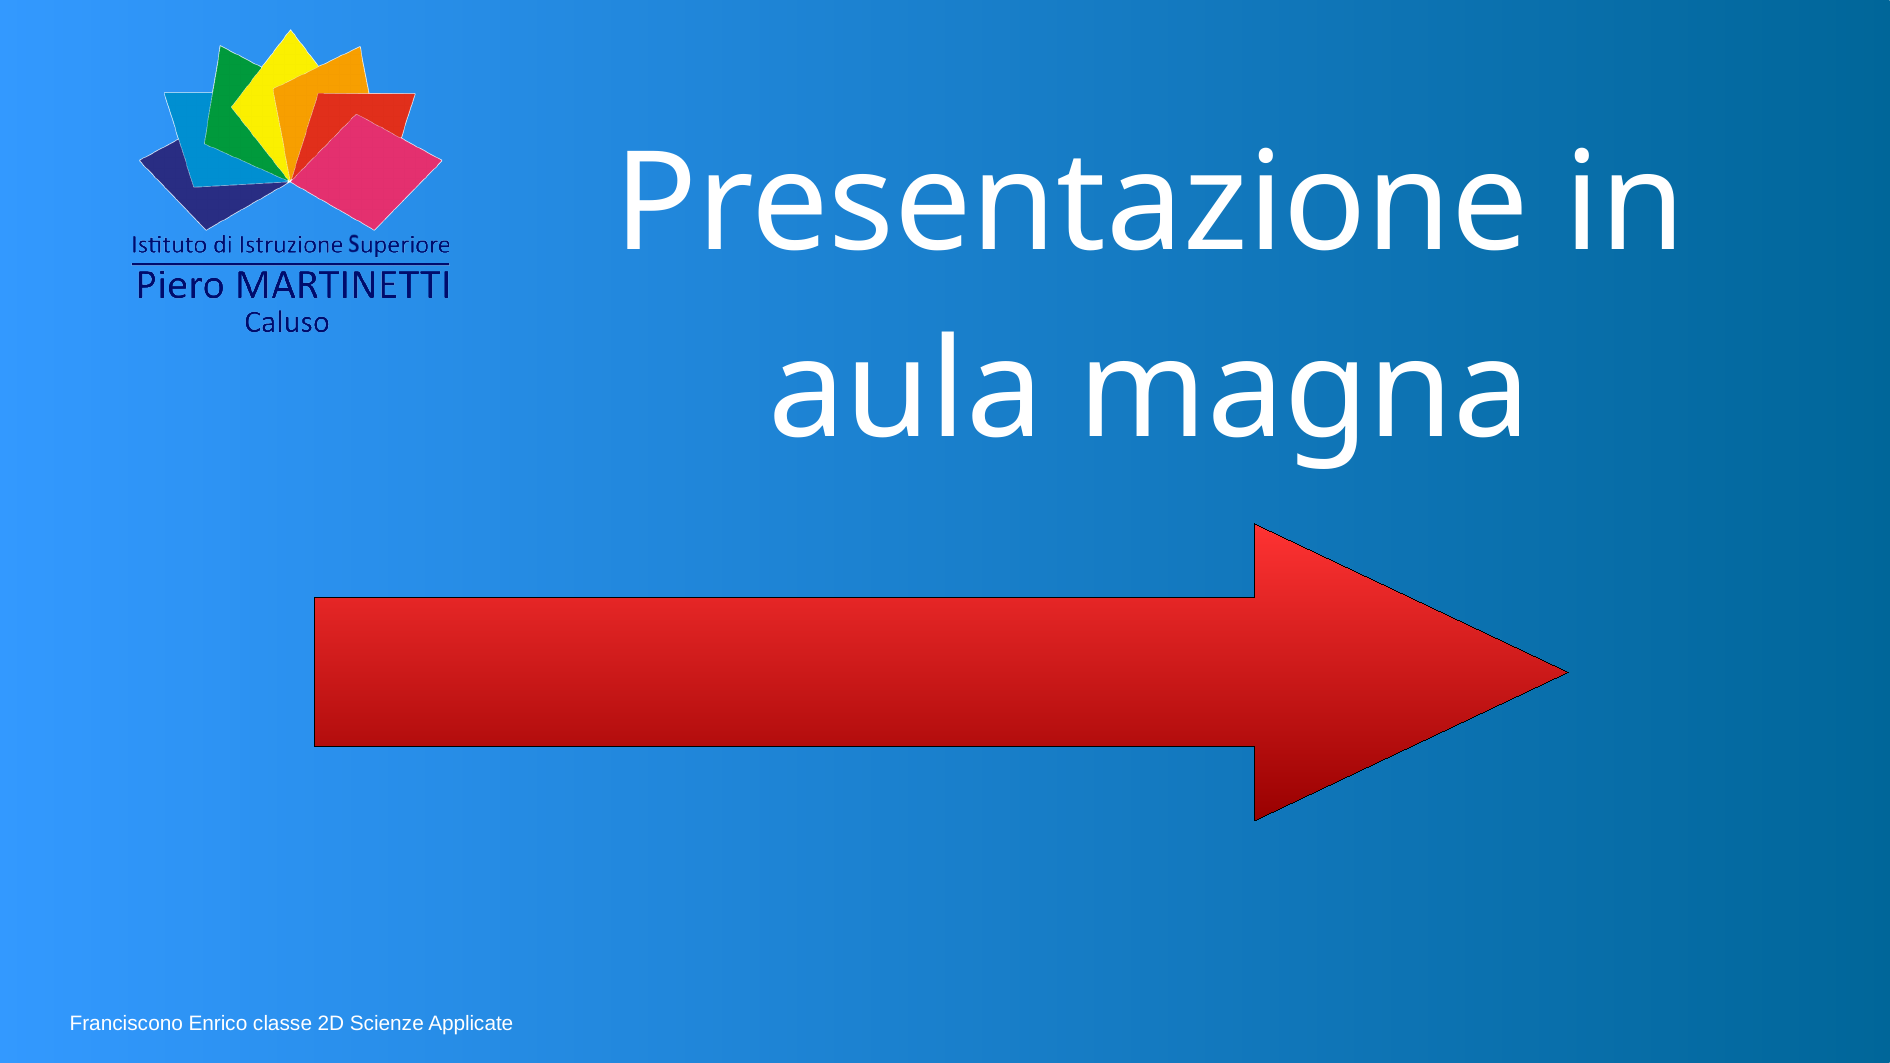

Presentazione in aula magna
Franciscono Enrico classe 2D Scienze Applicate